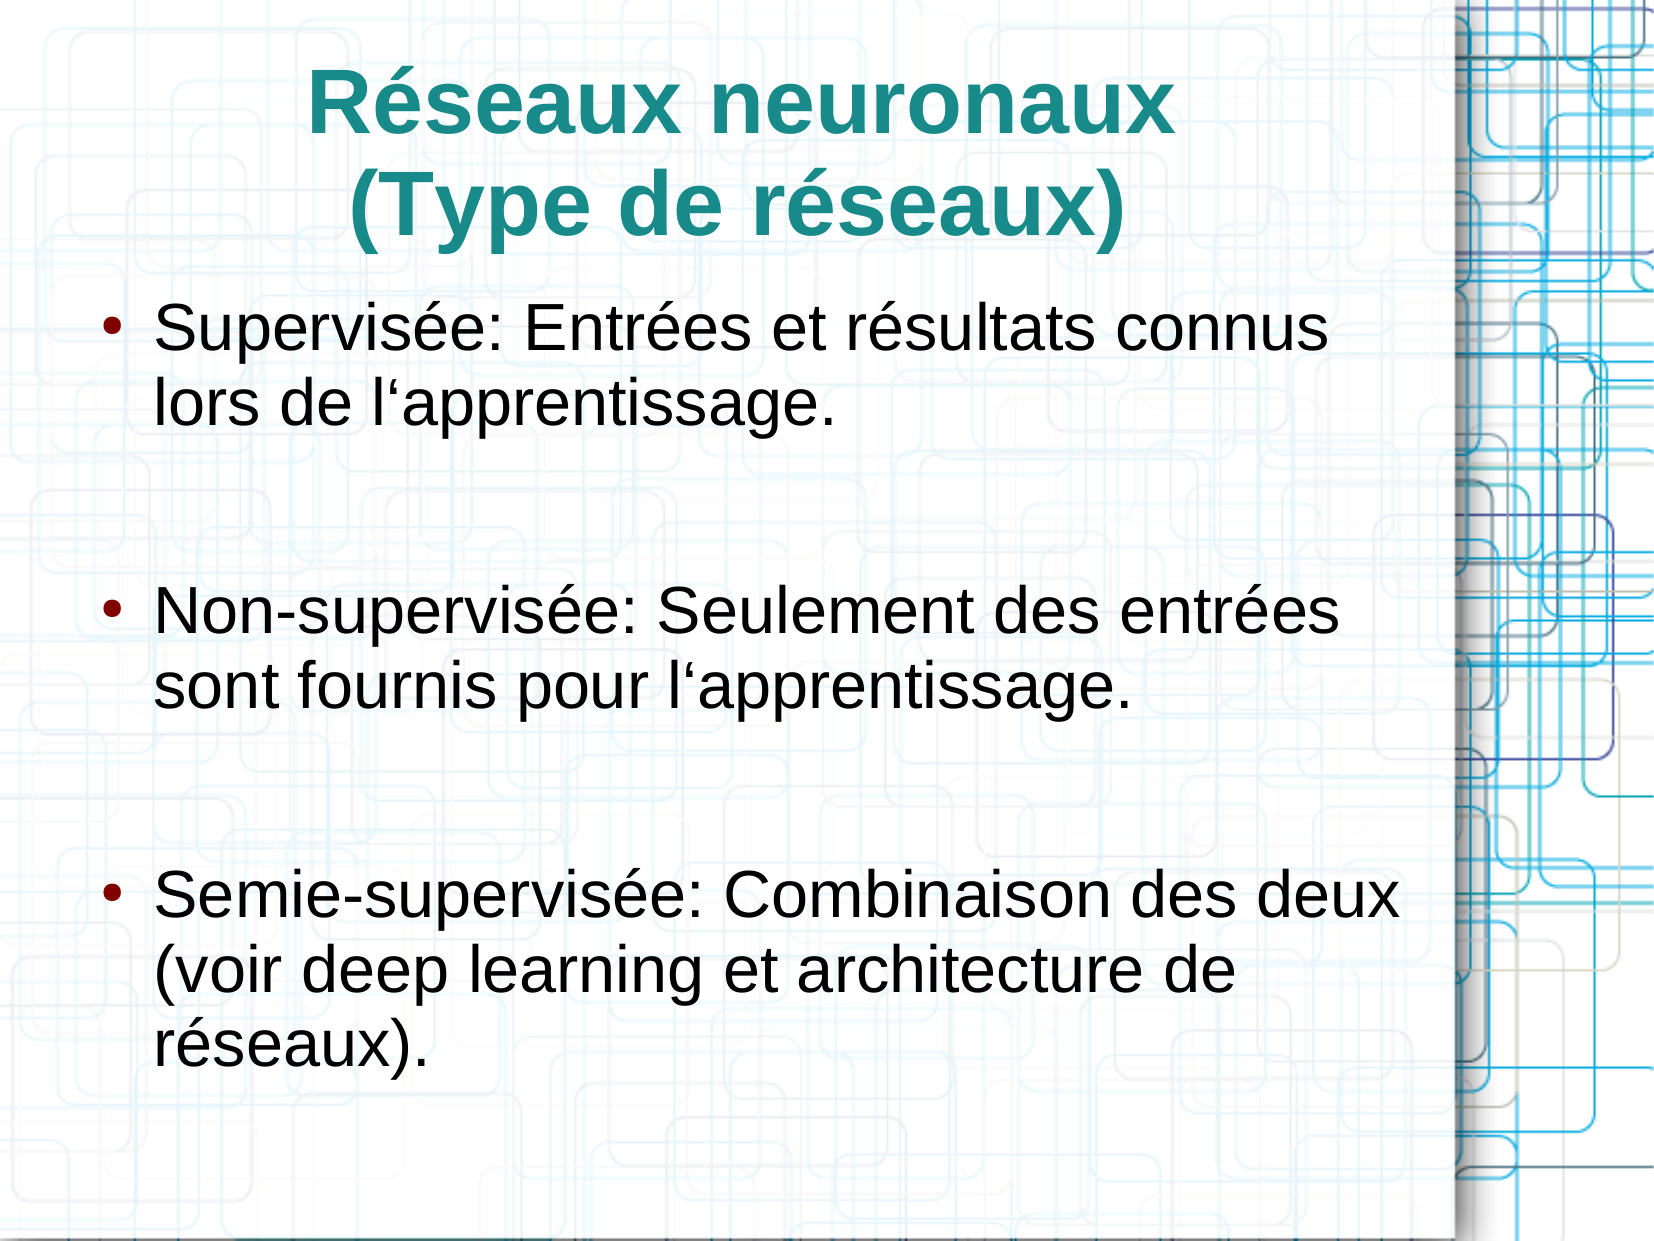

# Réseaux neuronaux (Type de réseaux)
Supervisée: Entrées et résultats connus lors de l‘apprentissage.
Non-supervisée: Seulement des entrées sont fournis pour l‘apprentissage.
Semie-supervisée: Combinaison des deux (voir deep learning et architecture de réseaux).